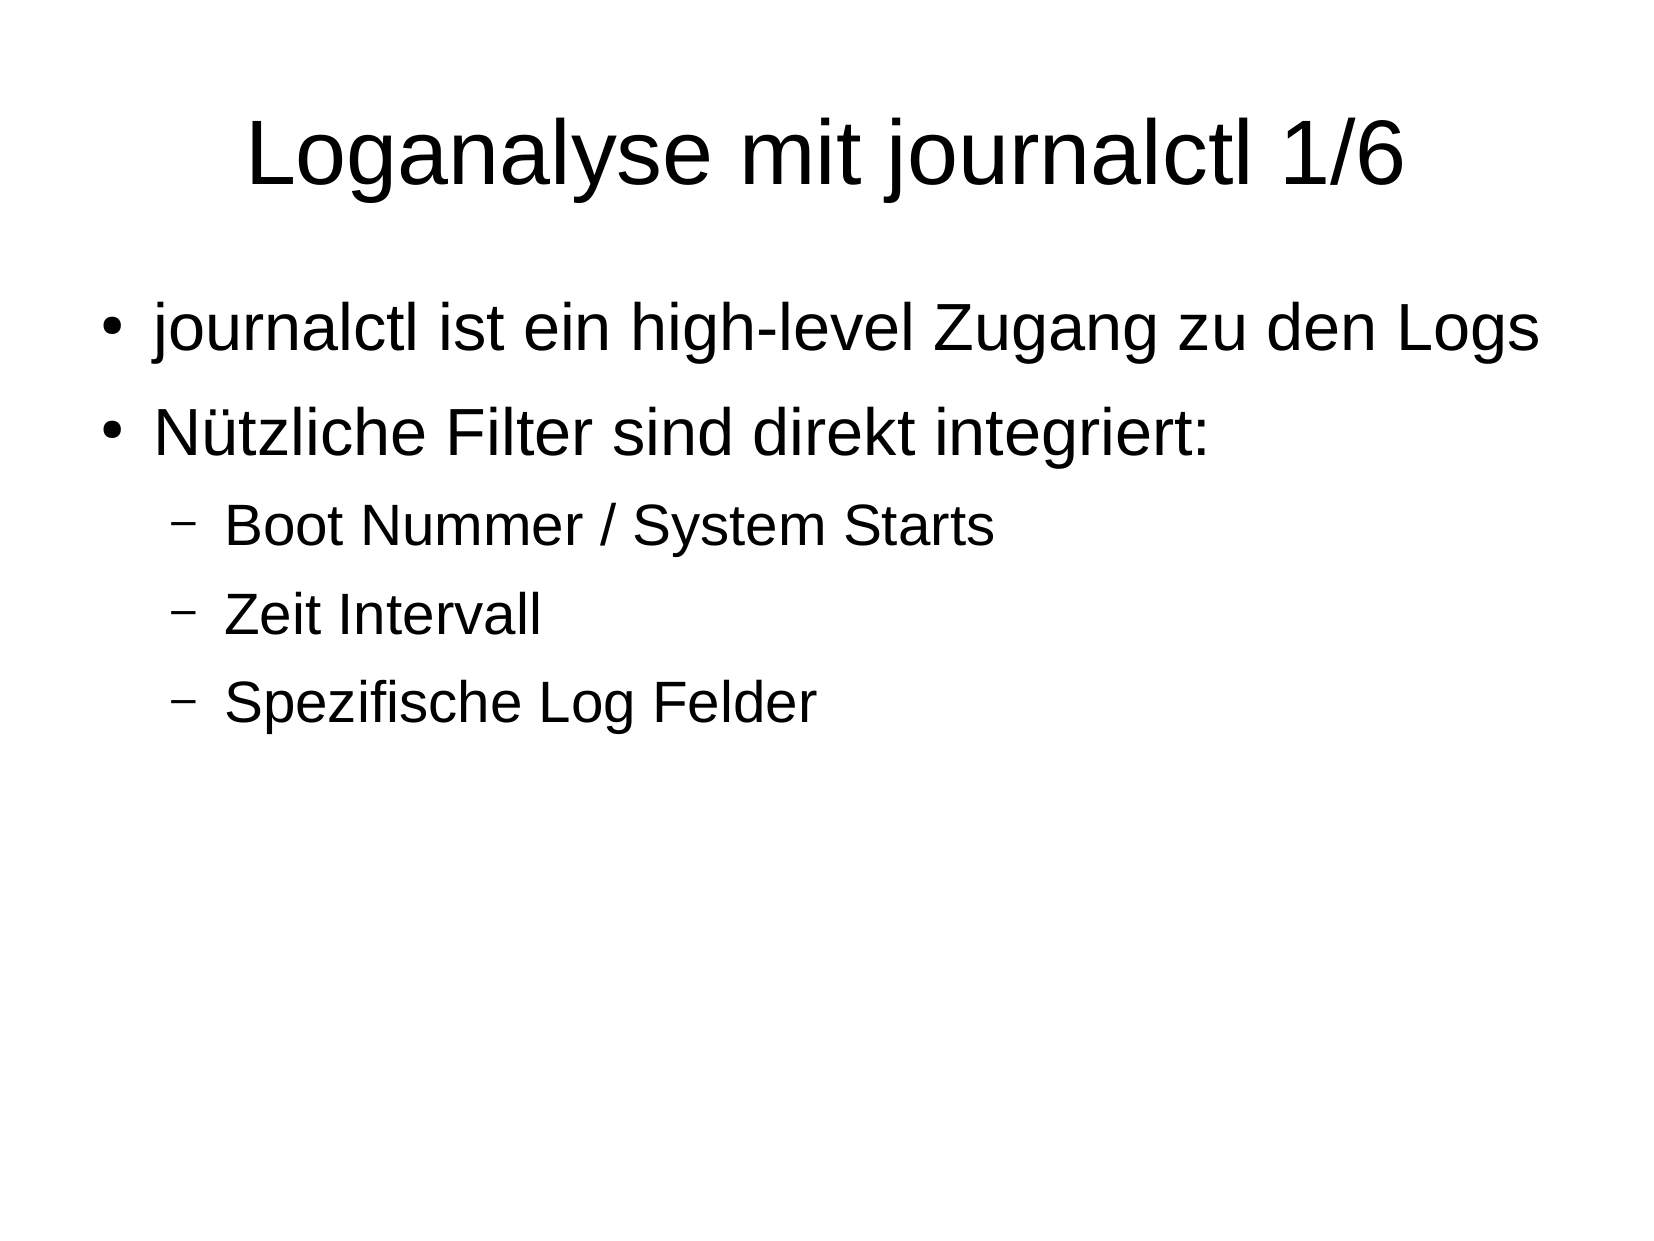

# Loganalyse mit journalctl 1/6
journalctl ist ein high-level Zugang zu den Logs
Nützliche Filter sind direkt integriert:
Boot Nummer / System Starts
Zeit Intervall
Spezifische Log Felder